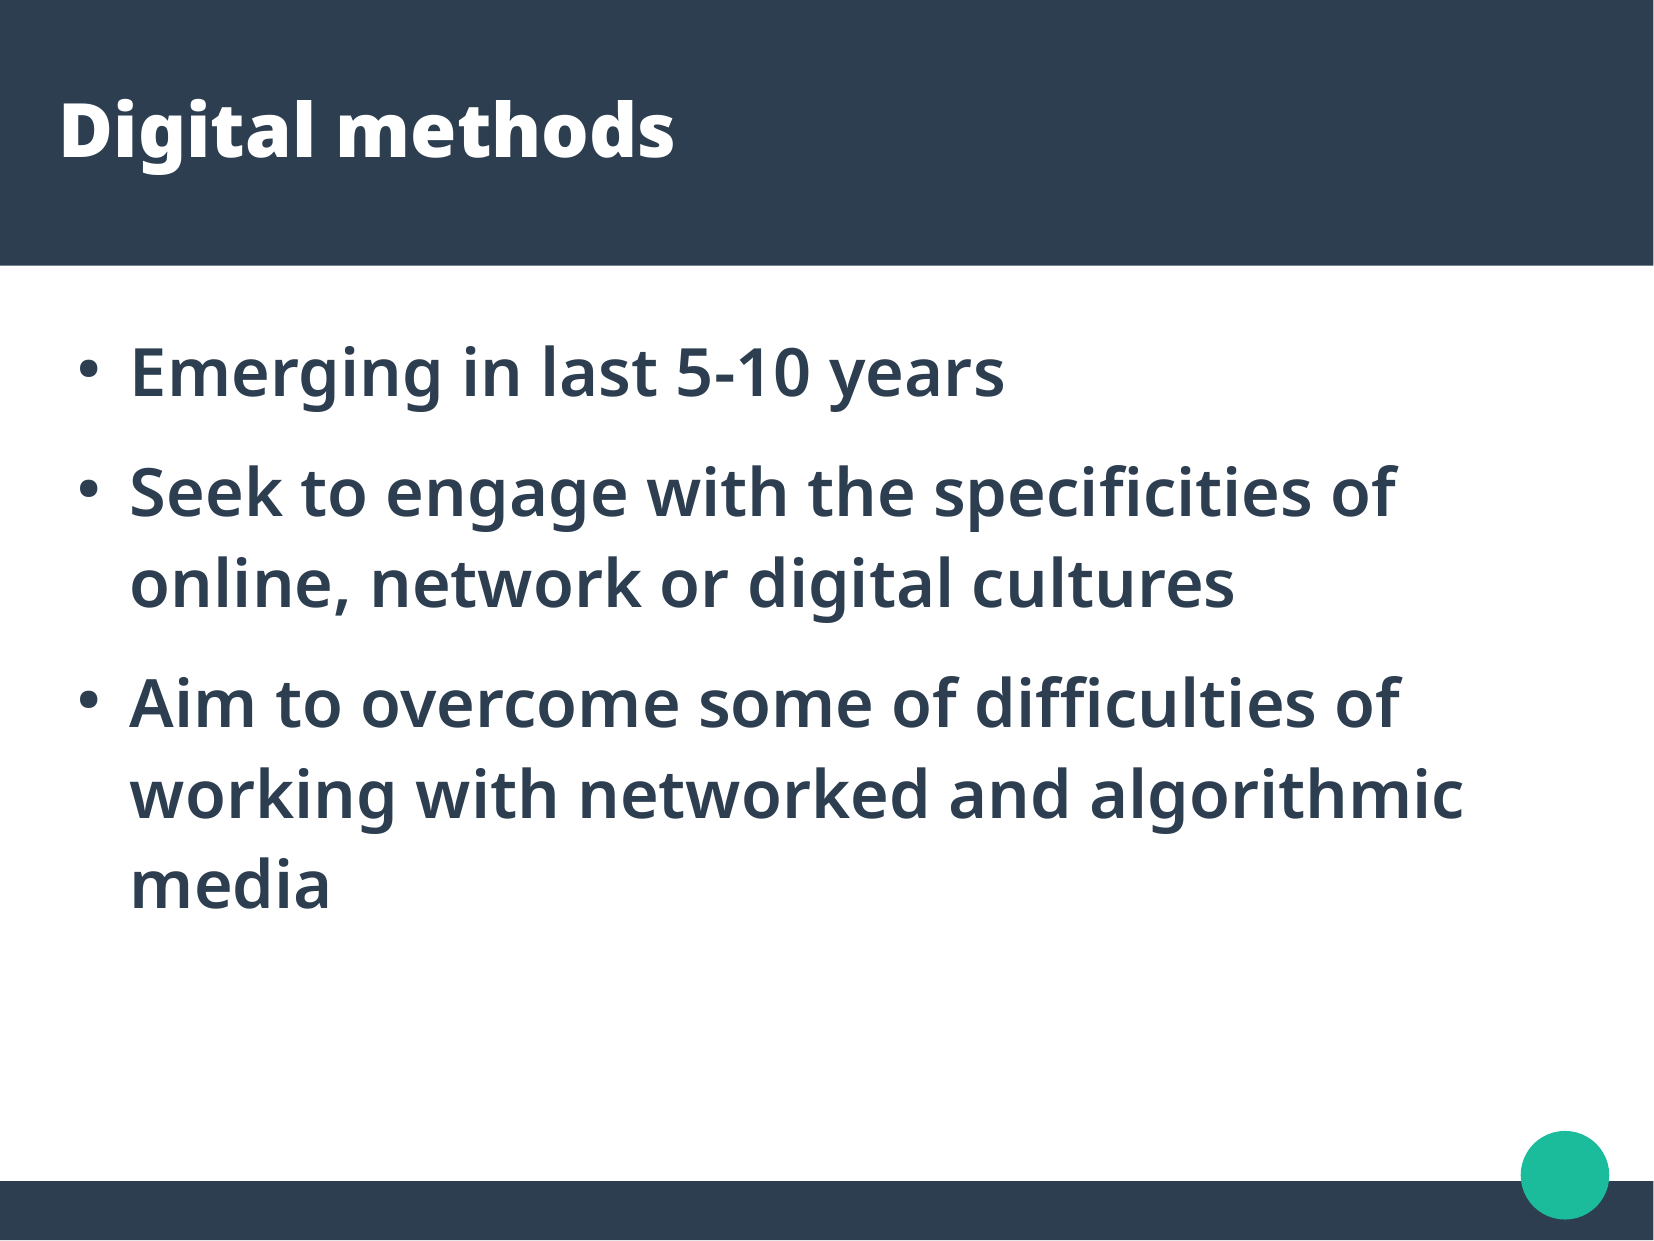

# Digital methods
Emerging in last 5-10 years
Seek to engage with the specificities of online, network or digital cultures
Aim to overcome some of difficulties of working with networked and algorithmic media